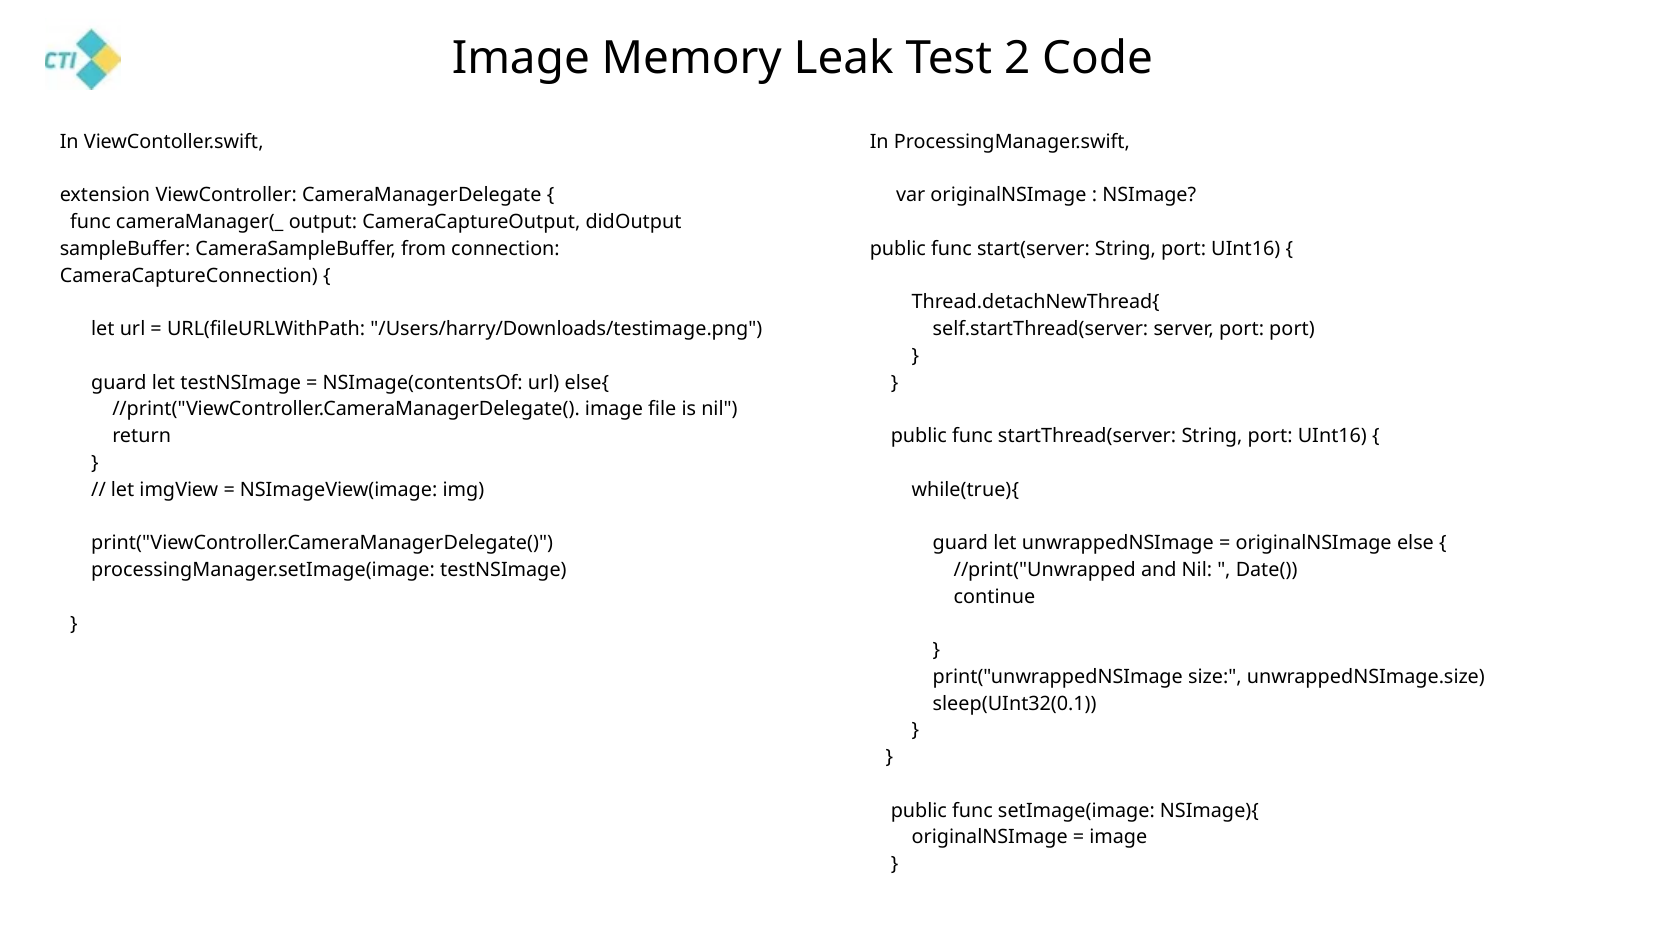

Image Memory Leak Test 2 Code
In ViewContoller.swift,
extension ViewController: CameraManagerDelegate {
 func cameraManager(_ output: CameraCaptureOutput, didOutput sampleBuffer: CameraSampleBuffer, from connection: CameraCaptureConnection) {
 let url = URL(fileURLWithPath: "/Users/harry/Downloads/testimage.png")
 guard let testNSImage = NSImage(contentsOf: url) else{
 //print("ViewController.CameraManagerDelegate(). image file is nil")
 return
 }
 // let imgView = NSImageView(image: img)
 print("ViewController.CameraManagerDelegate()")
 processingManager.setImage(image: testNSImage)
 }
In ProcessingManager.swift,
 var originalNSImage : NSImage?
public func start(server: String, port: UInt16) {
 Thread.detachNewThread{
 self.startThread(server: server, port: port)
 }
 }
 public func startThread(server: String, port: UInt16) {
 while(true){
 guard let unwrappedNSImage = originalNSImage else {
 //print("Unwrapped and Nil: ", Date())
 continue
 }
 print("unwrappedNSImage size:", unwrappedNSImage.size)
 sleep(UInt32(0.1))
 }
 }
 public func setImage(image: NSImage){
 originalNSImage = image
 }